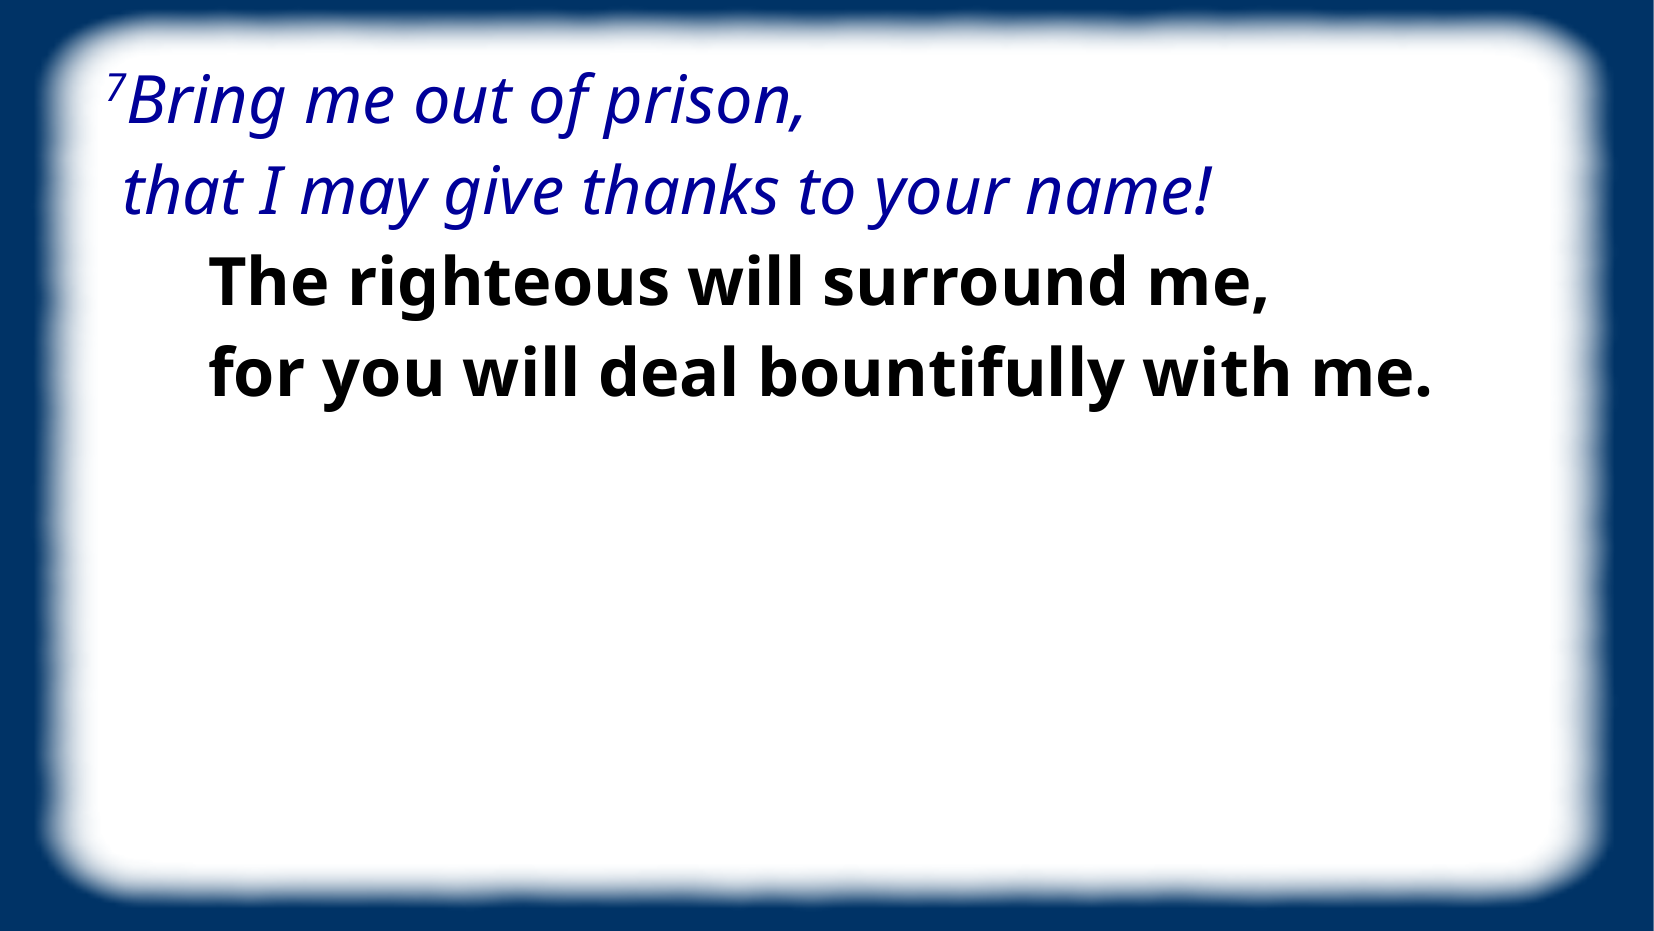

7Bring me out of prison,
 that I may give thanks to your name!
 The righteous will surround me,
 for you will deal bountifully with me.